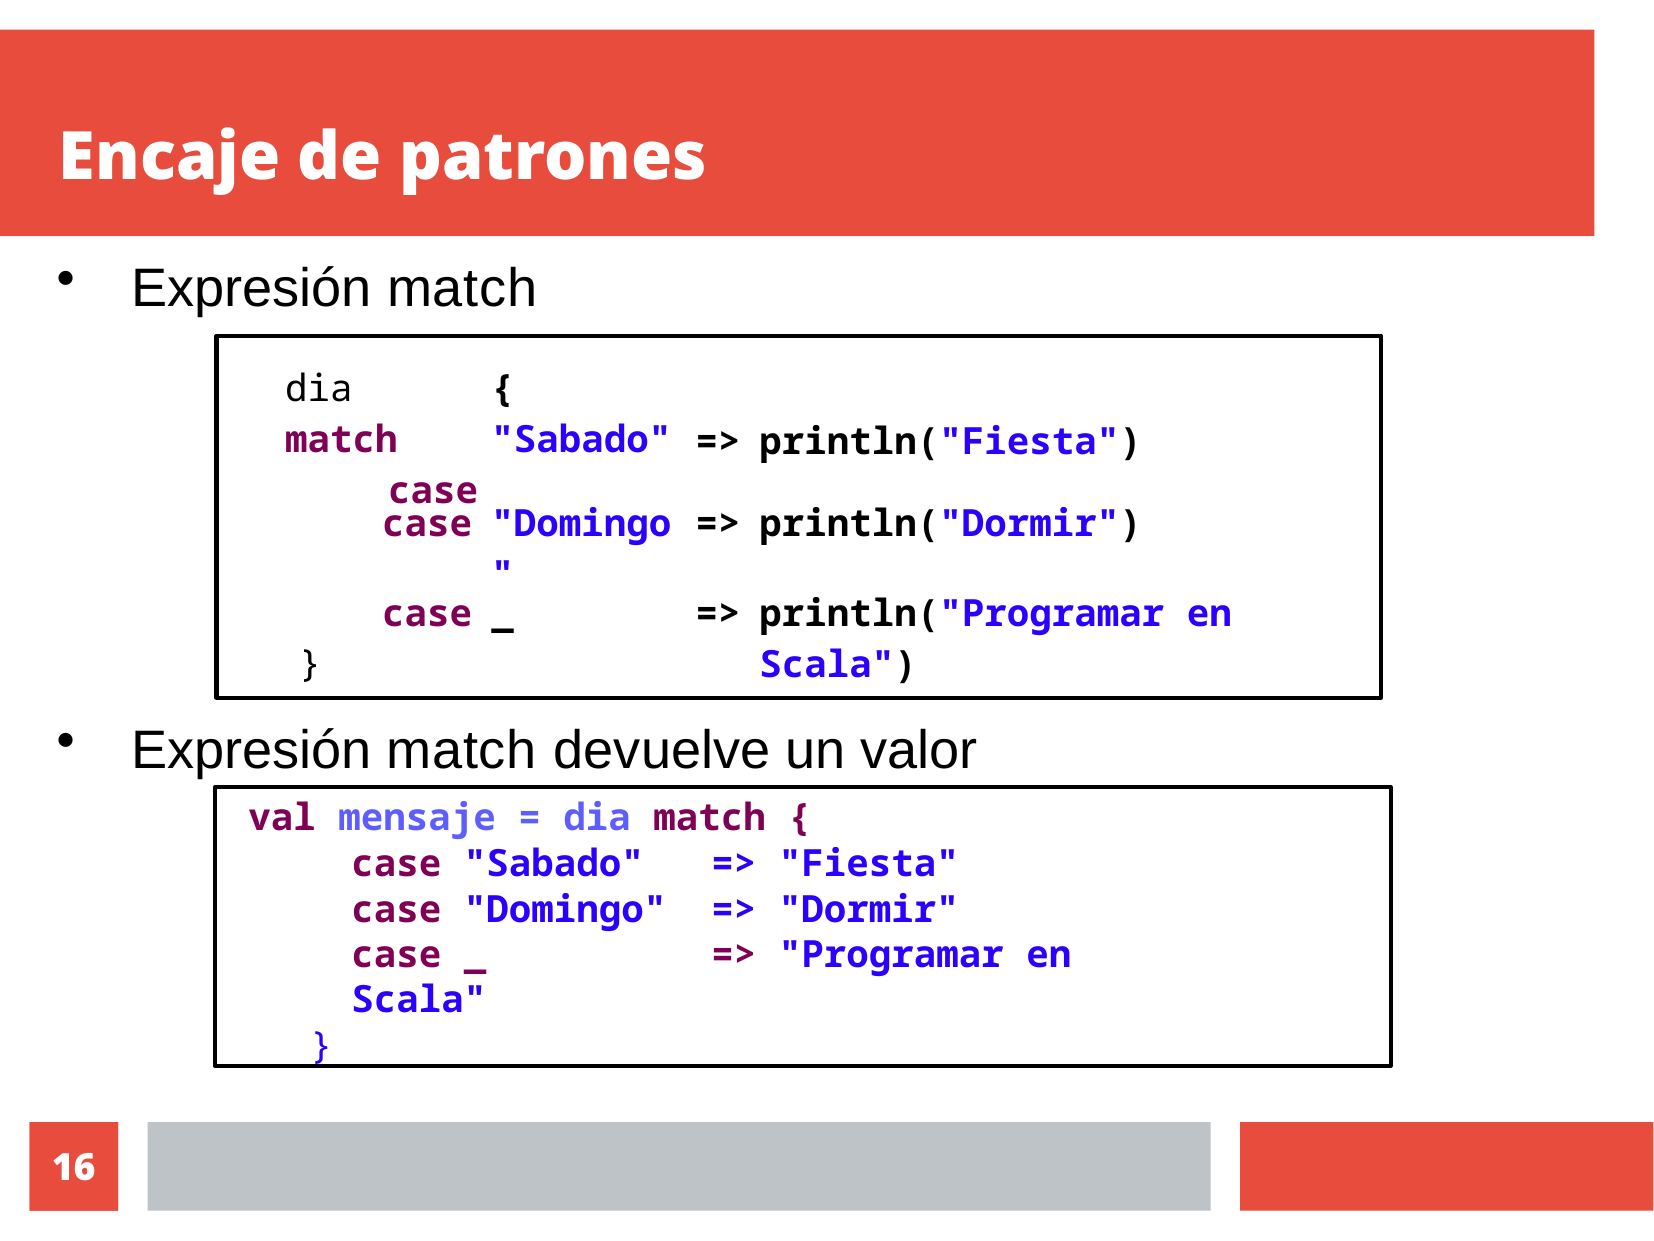

# Encaje de patrones
Expresión match
| dia match case | { "Sabado" | => | println("Fiesta") |
| --- | --- | --- | --- |
| case | "Domingo" | => | println("Dormir") |
| case | \_ | => | println("Programar en Scala") |
}
Expresión match devuelve un valor
val mensaje = dia match {
case "Sabado" => "Fiesta"
case "Domingo" => "Dormir"
case _ => "Programar en Scala"
}
16